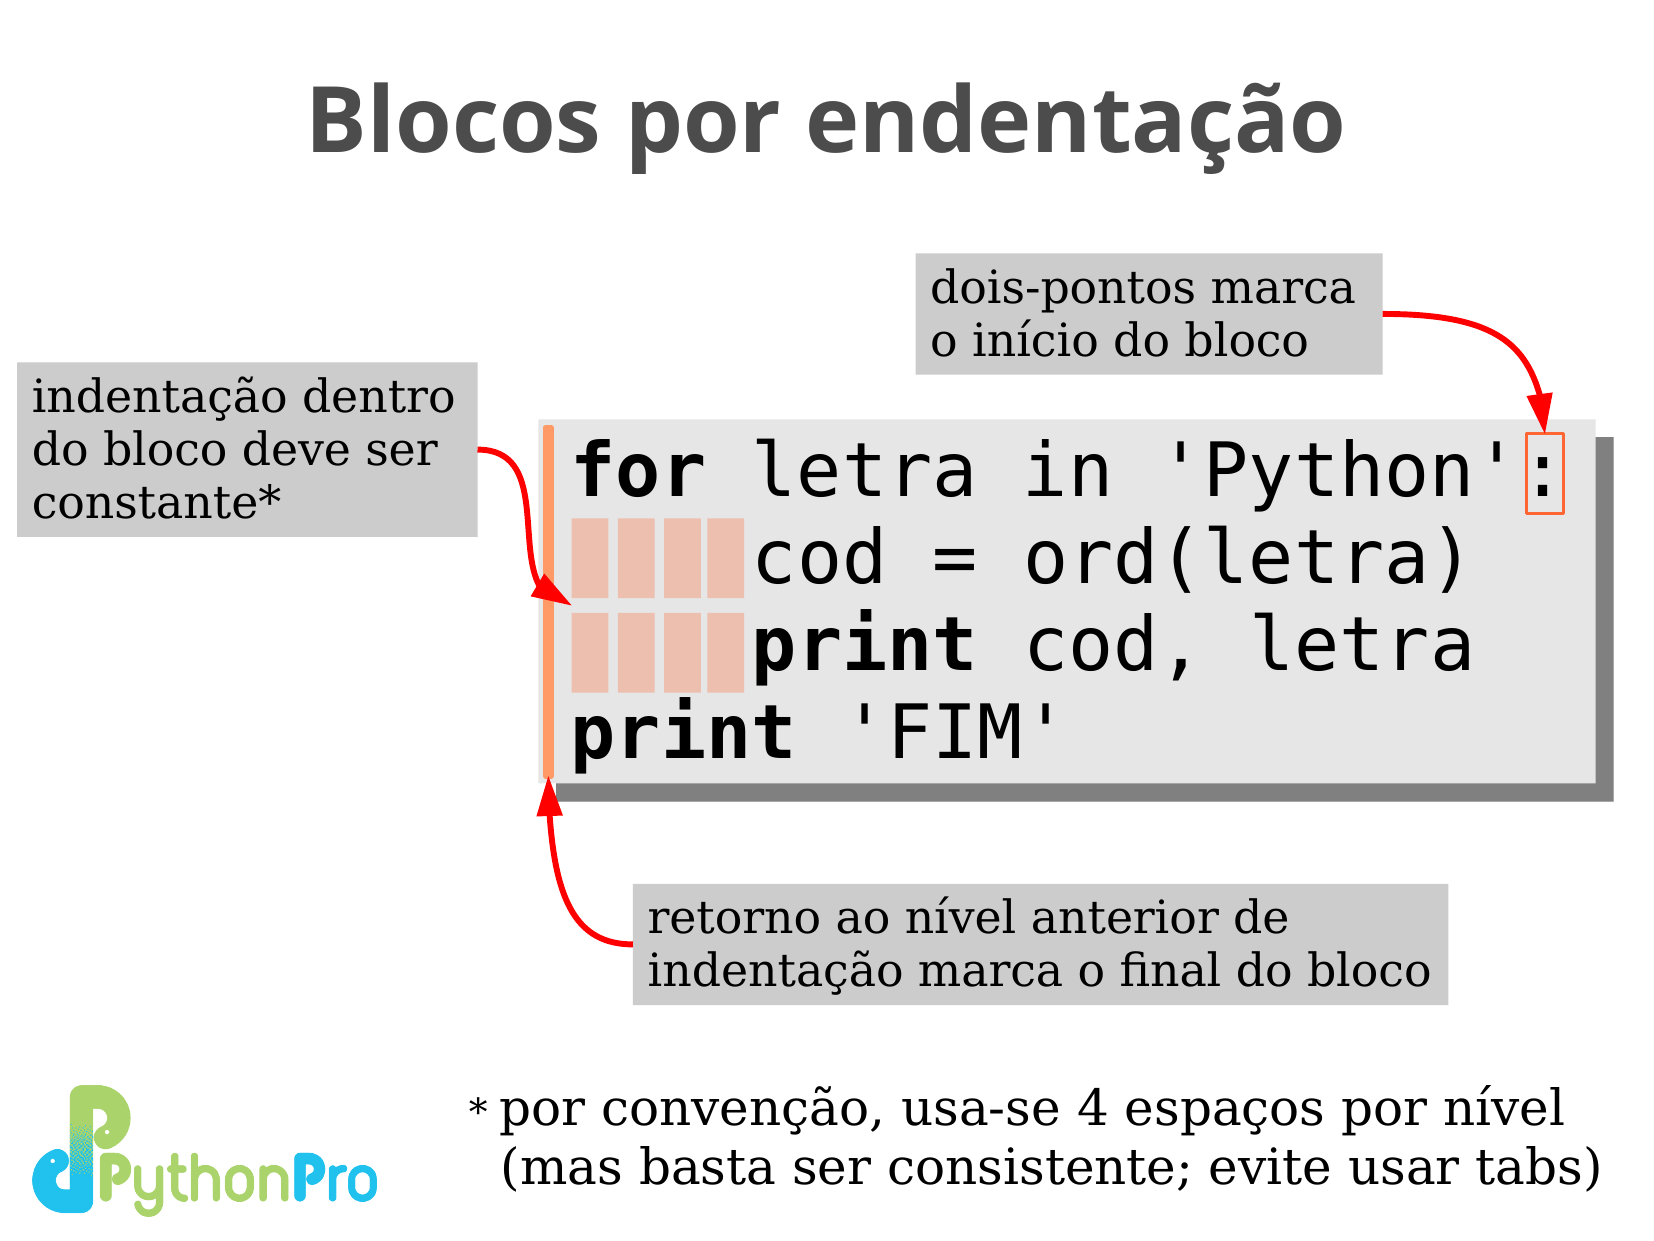

# Blocos por endentação
dois-pontos marca o início do bloco
indentação dentro
do bloco deve ser
constante*
for letra in 'Python':
 cod = ord(letra)
 print cod, letra
print 'FIM'
retorno ao nível anterior de
indentação marca o final do bloco
* por convenção, usa-se 4 espaços por nível
 (mas basta ser consistente; evite usar tabs)